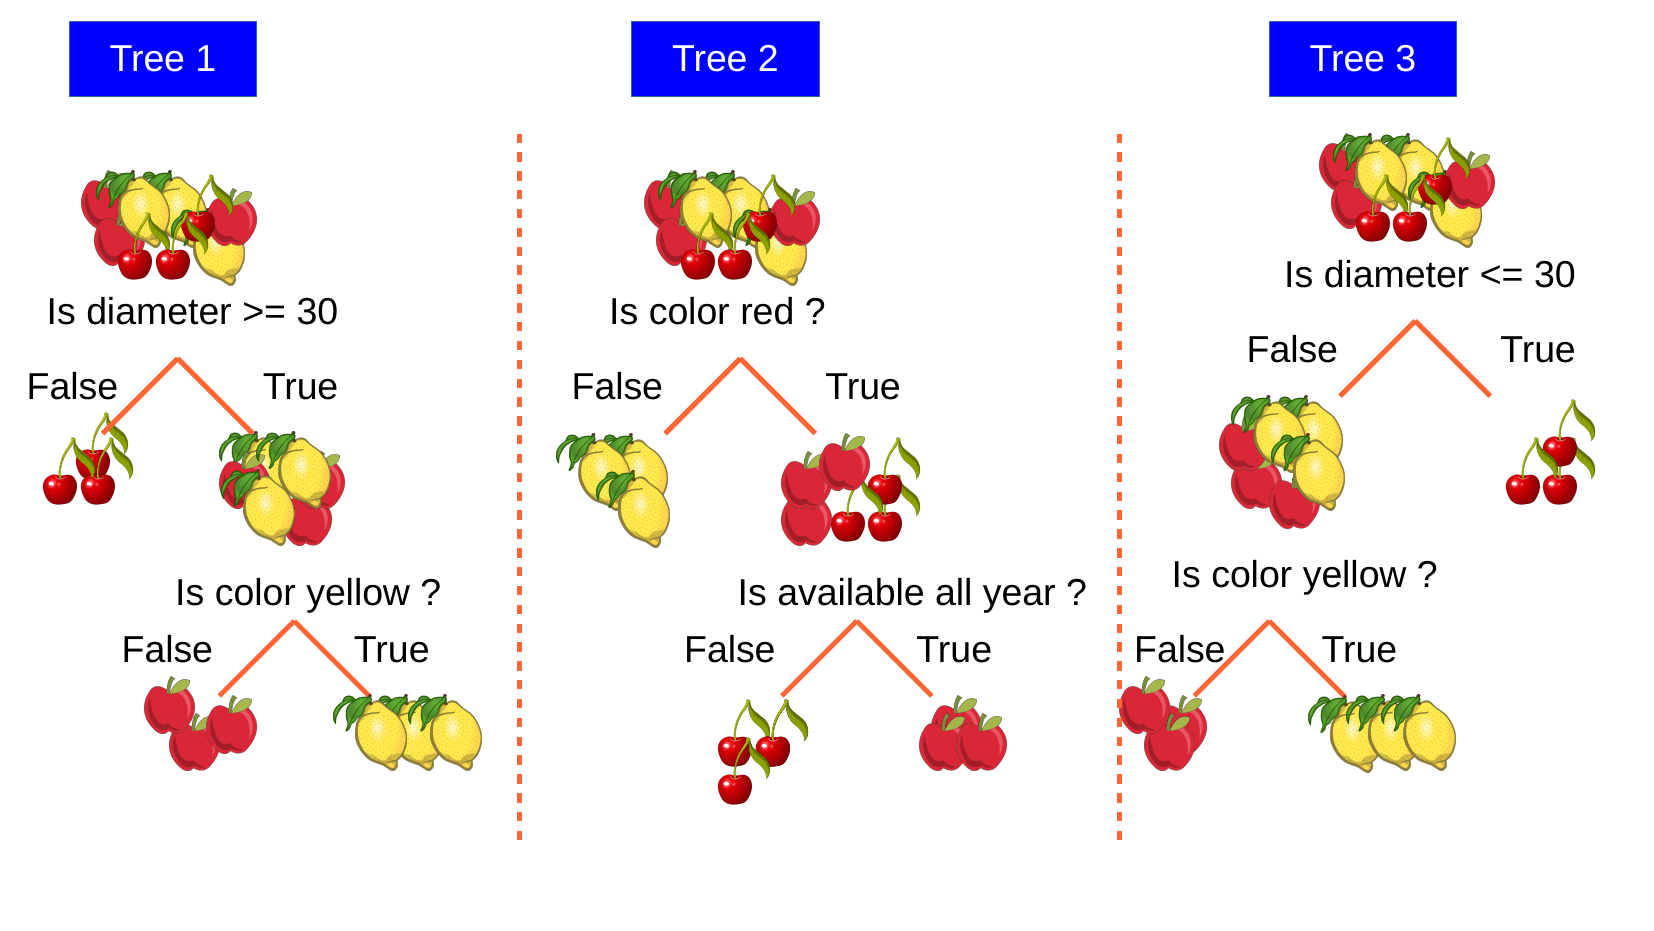

Tree 1
Tree 2
Tree 3
Is diameter <= 30
Is diameter >= 30
Is color red ?
False
True
False
True
False
True
Is color yellow ?
Is color yellow ?
Is available all year ?
False
True
False
True
False
True